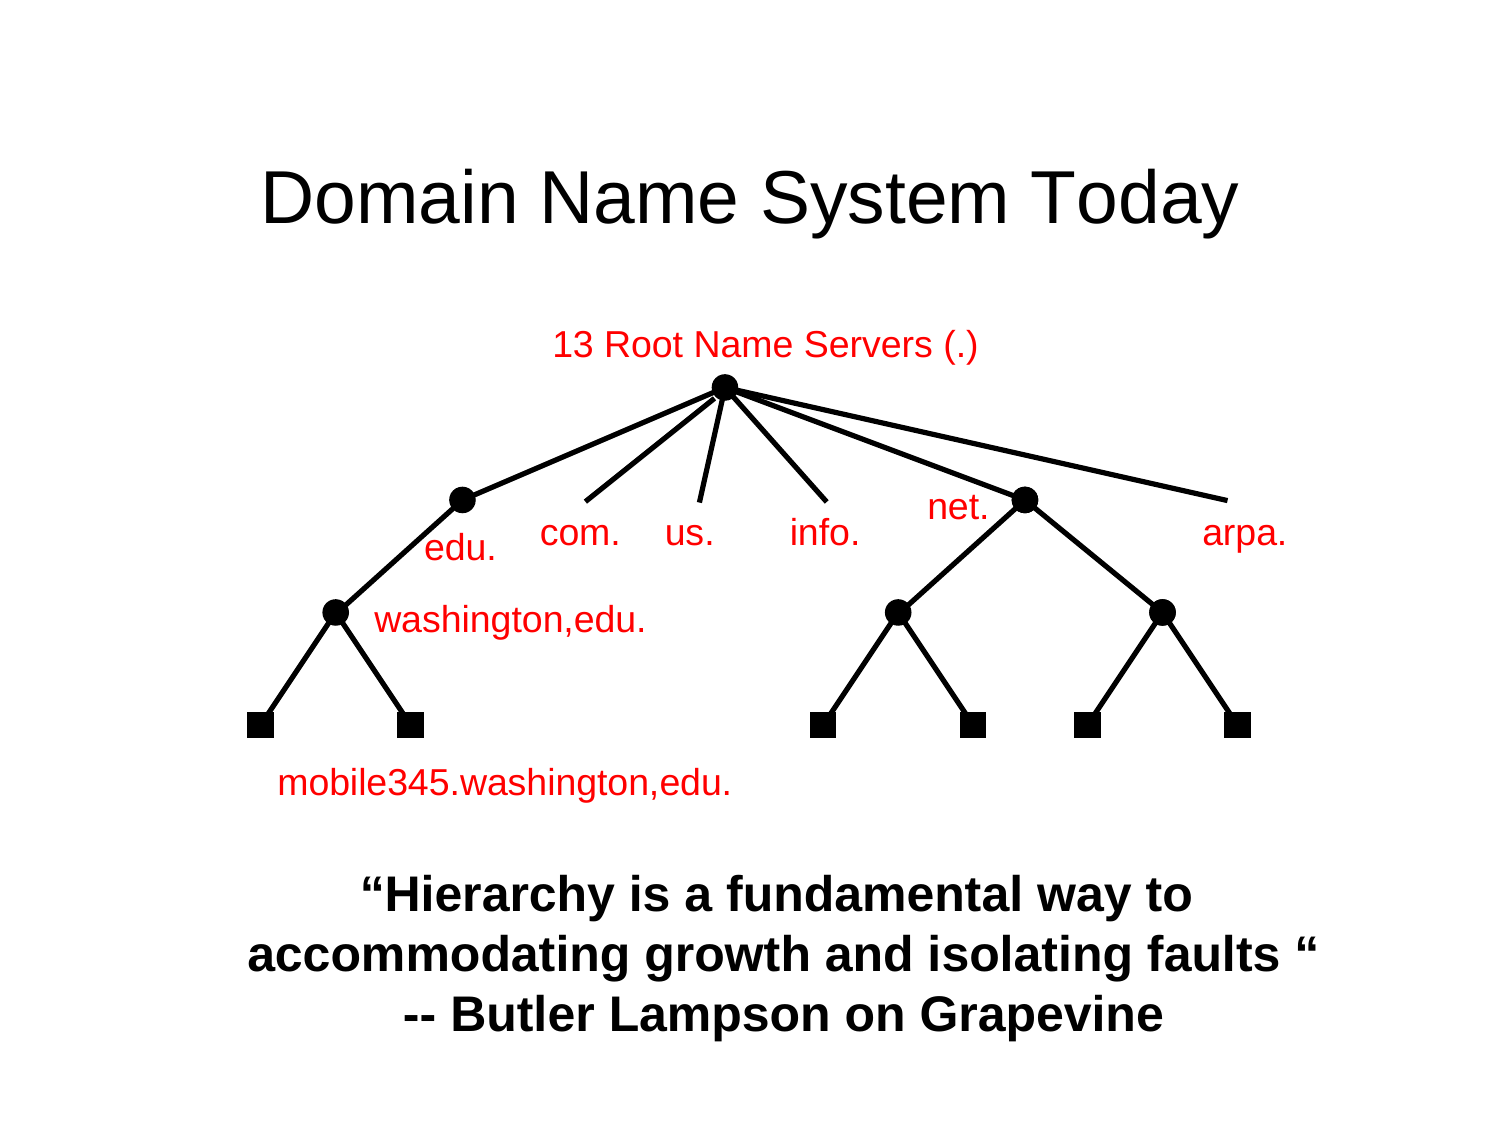

# Domain Name System Today
13 Root Name Servers (.)
net.
com.
us.
info.
arpa.
edu.
washington,edu.
mobile345.washington,edu.
“Hierarchy is a fundamental way to
accommodating growth and isolating faults “
-- Butler Lampson on Grapevine